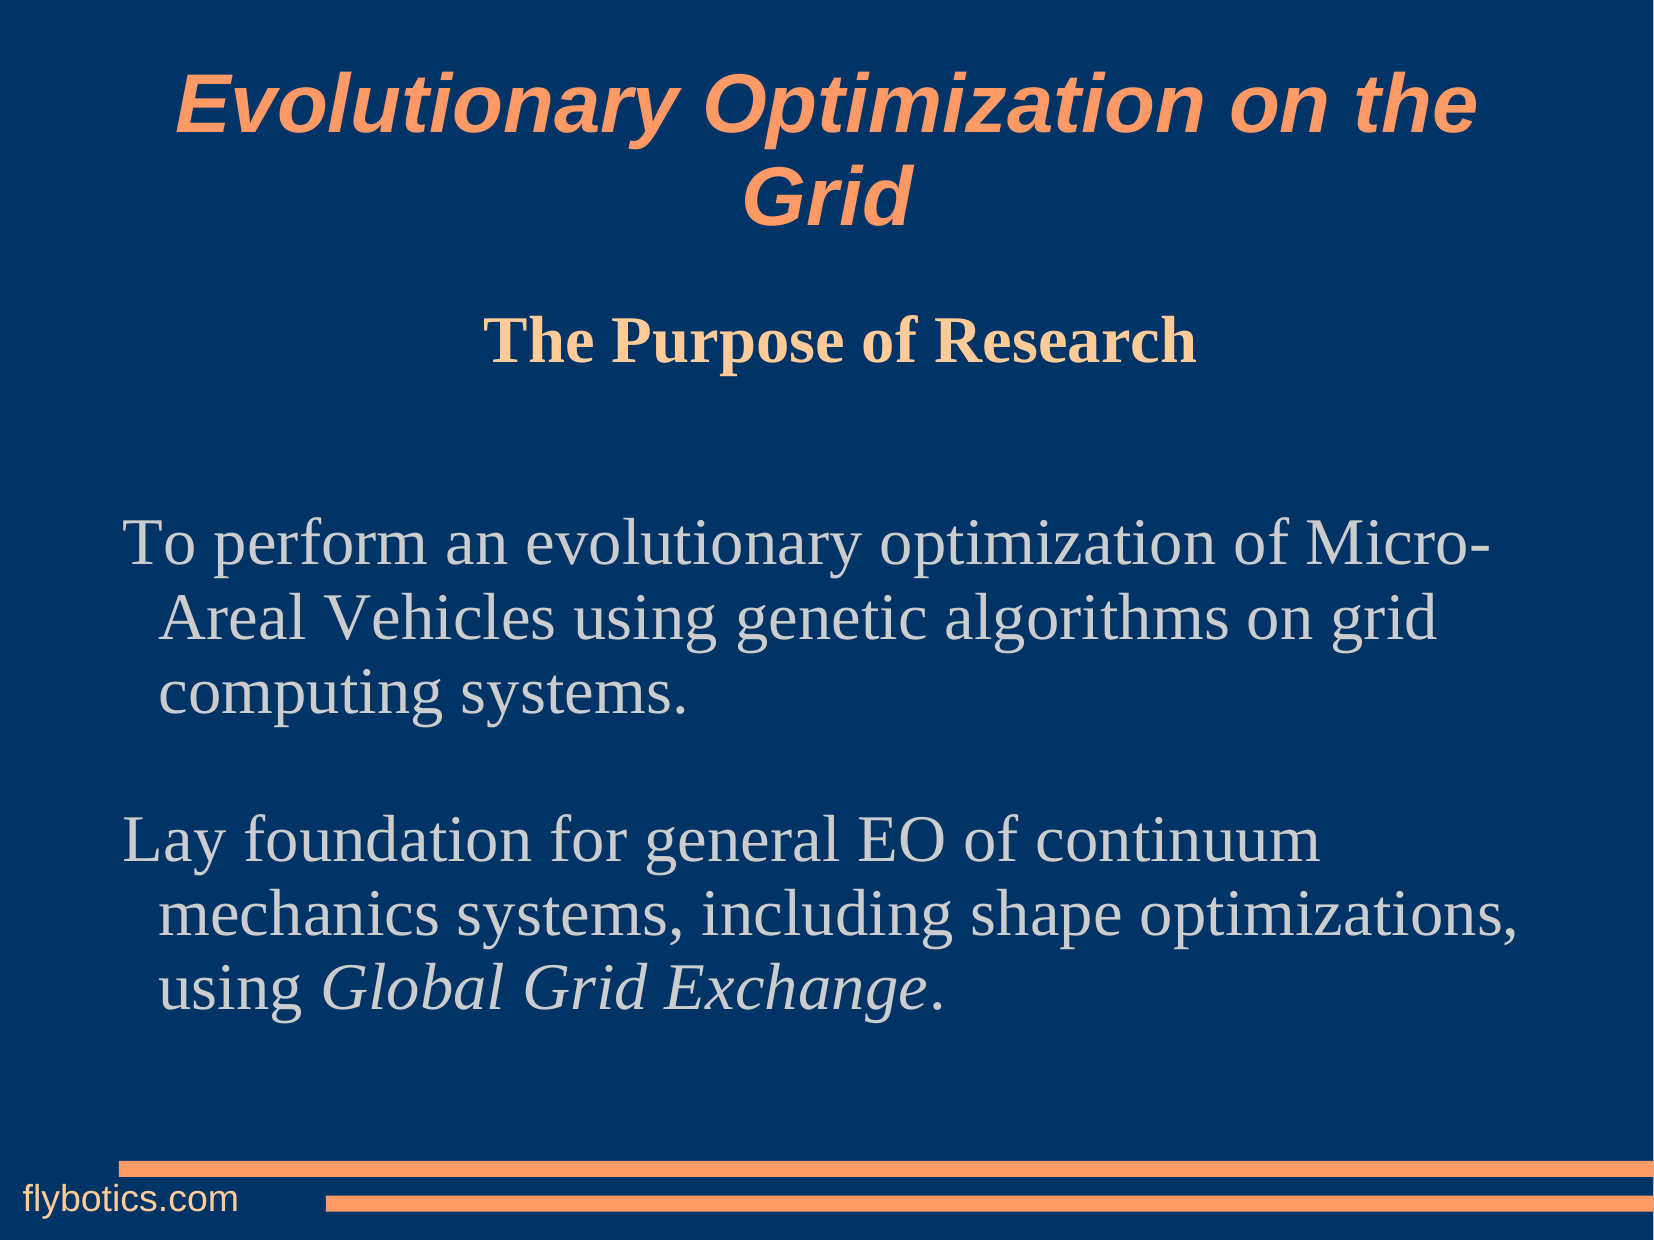

# Evolutionary Optimization on the Grid
The Purpose of Research
To perform an evolutionary optimization of Micro-Areal Vehicles using genetic algorithms on grid computing systems.
Lay foundation for general EO of continuum mechanics systems, including shape optimizations, using Global Grid Exchange.
flybotics.com